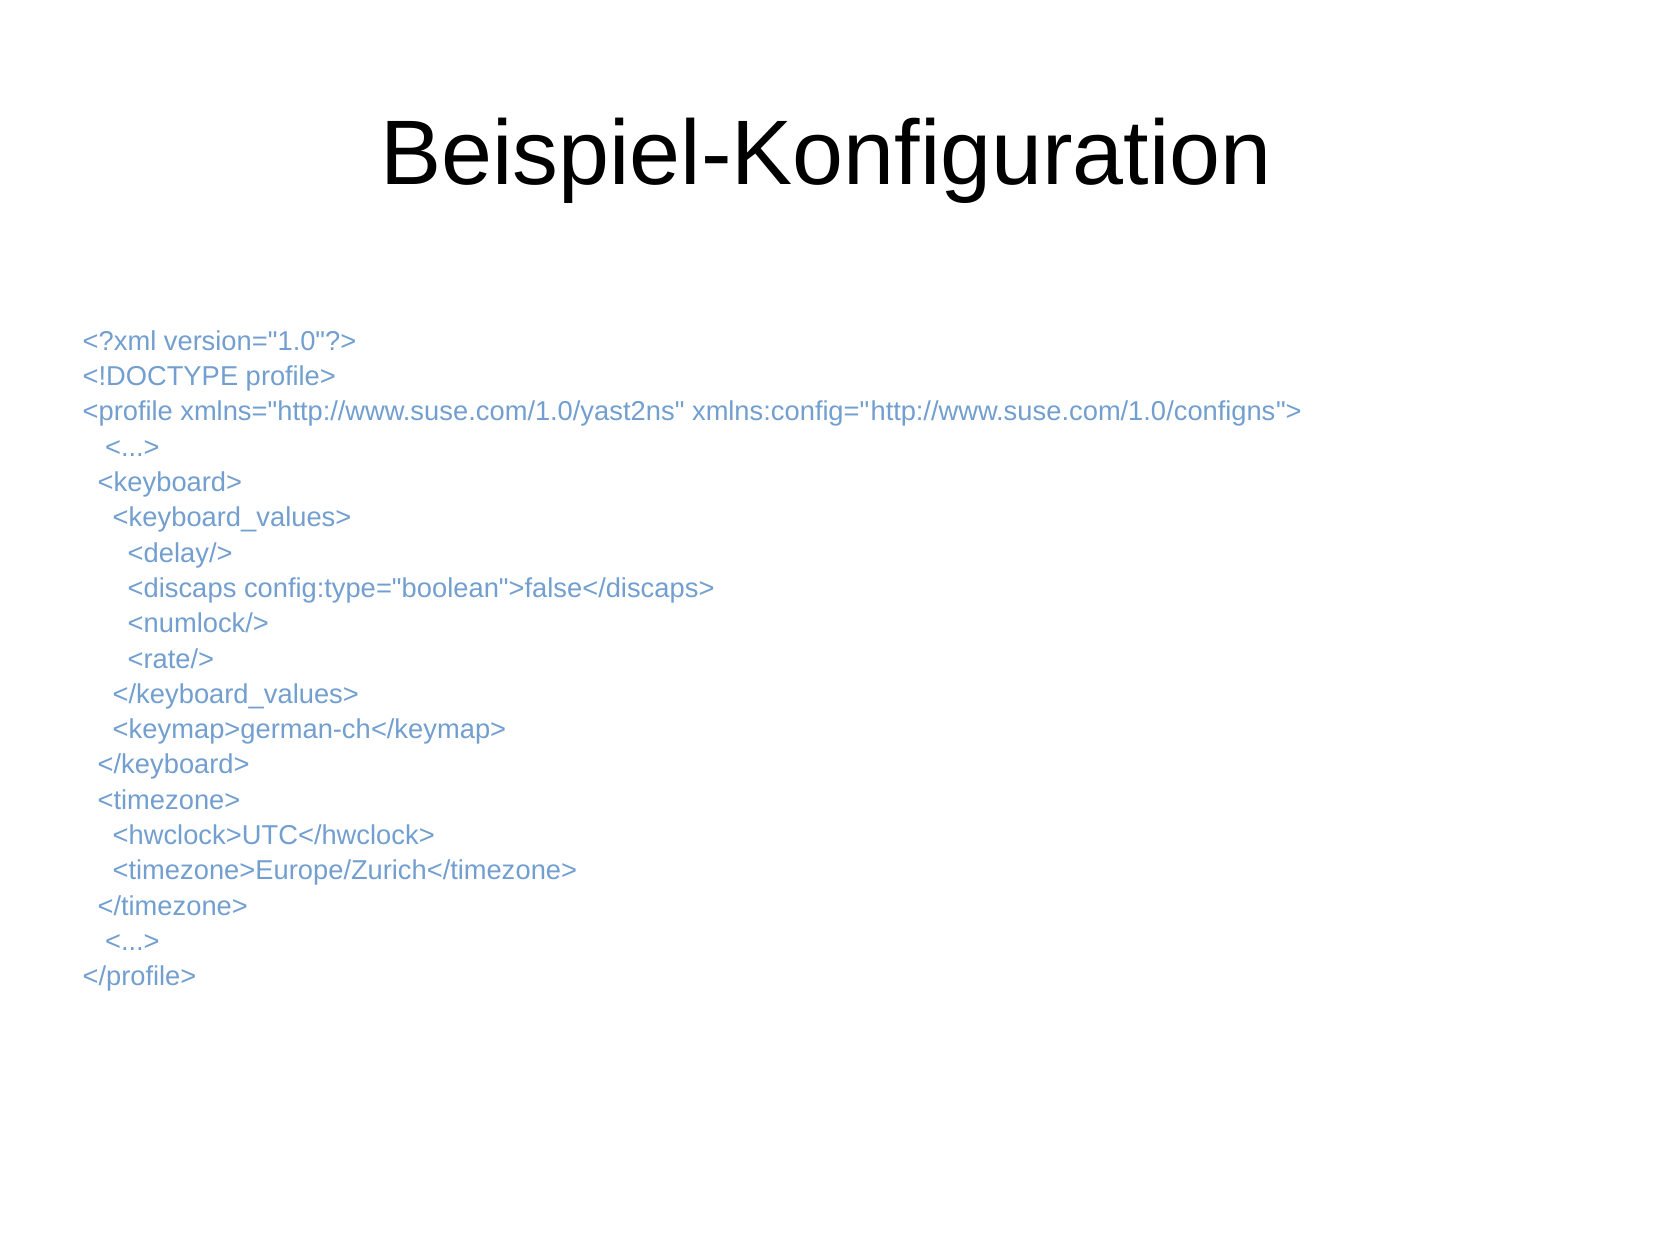

# Beispiel-Konfiguration
<?xml version="1.0"?>
<!DOCTYPE profile>
<profile xmlns="http://www.suse.com/1.0/yast2ns" xmlns:config="http://www.suse.com/1.0/configns">
 <...>
 <keyboard>
 <keyboard_values>
 <delay/>
 <discaps config:type="boolean">false</discaps>
 <numlock/>
 <rate/>
 </keyboard_values>
 <keymap>german-ch</keymap>
 </keyboard>
 <timezone>
 <hwclock>UTC</hwclock>
 <timezone>Europe/Zurich</timezone>
 </timezone>
 <...>
</profile>